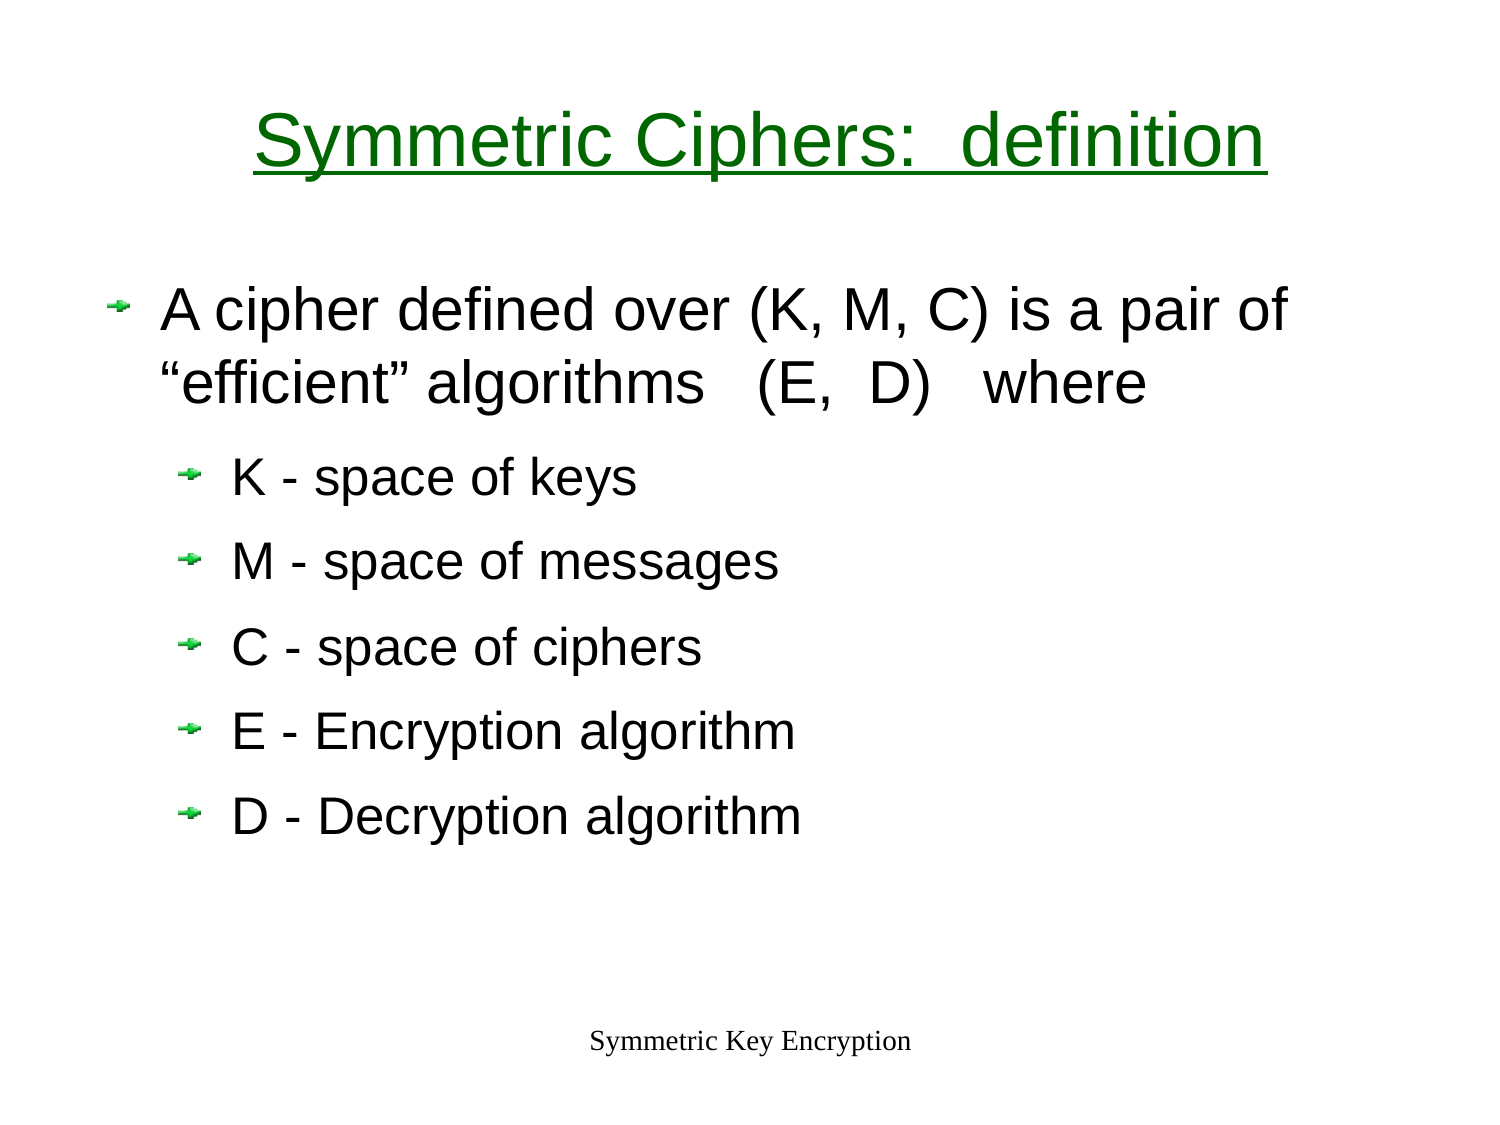

# Symmetric Ciphers: definition
A cipher defined over (K, M, C) is a pair of “efficient” algorithms (E, D) where
K - space of keys
M - space of messages
C - space of ciphers
E - Encryption algorithm
D - Decryption algorithm
Symmetric Key Encryption